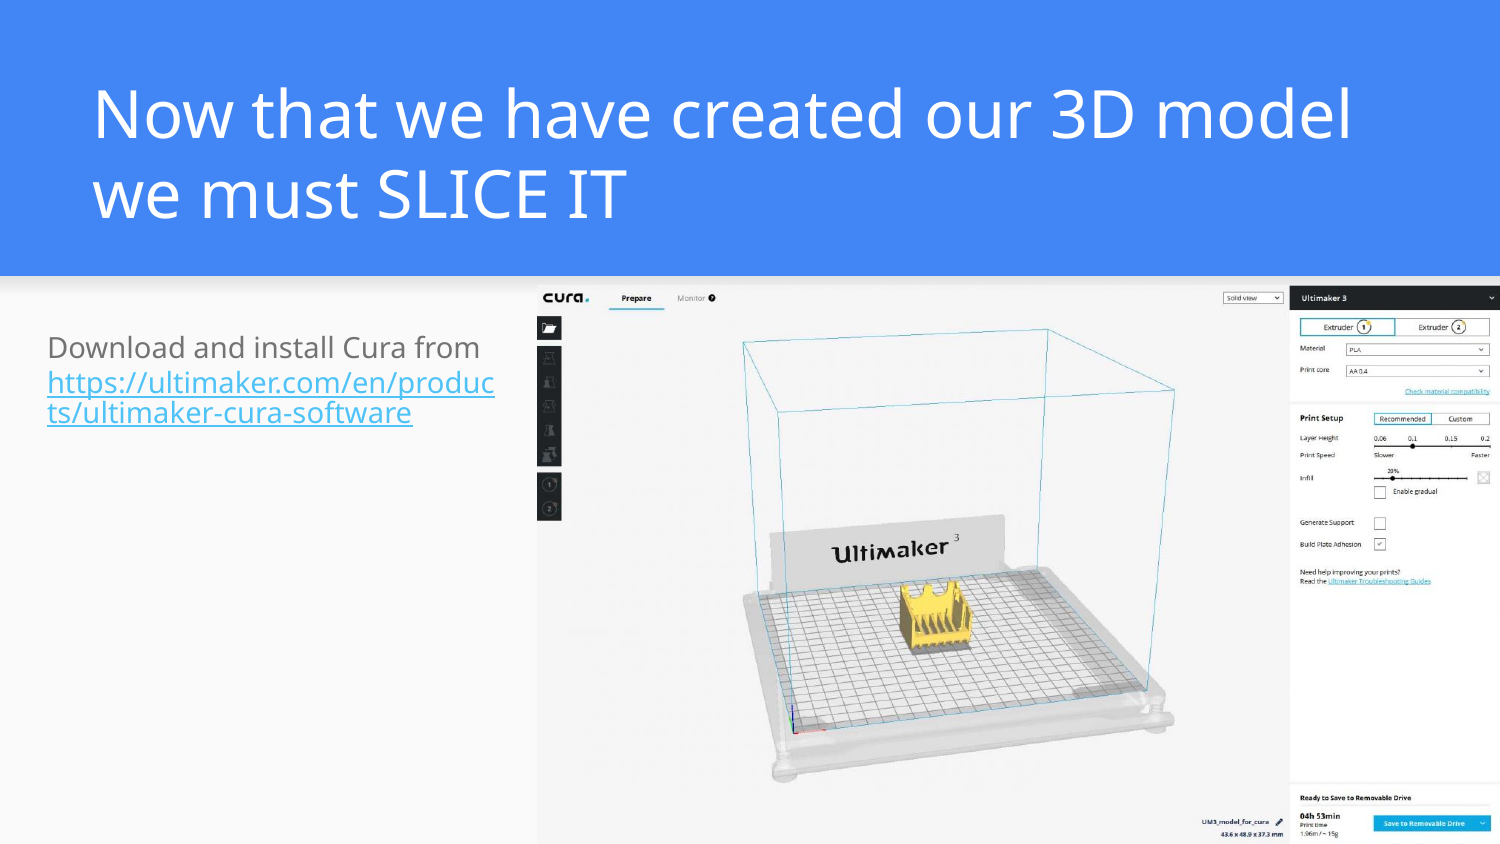

# Now that we have created our 3D model we must SLICE IT
Download and install Cura from https://ultimaker.com/en/products/ultimaker-cura-software